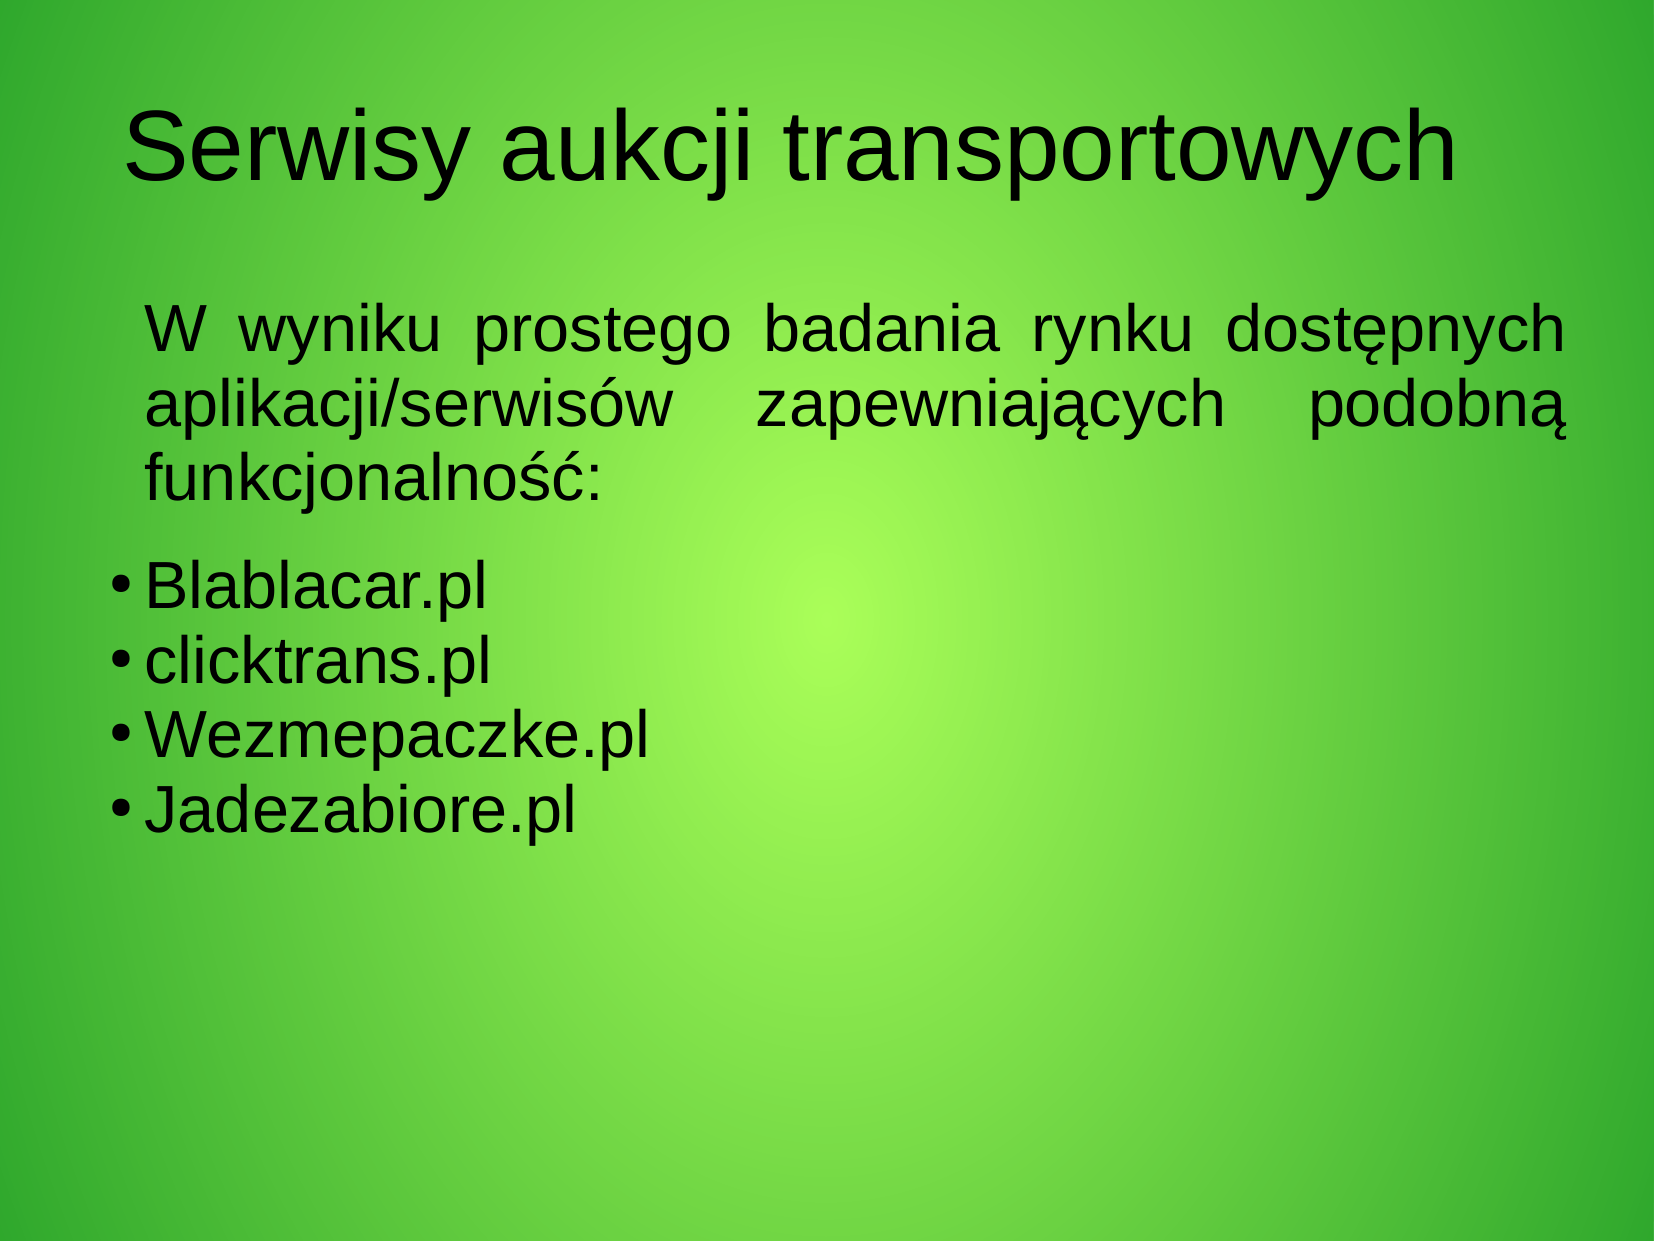

# Serwisy aukcji transportowych
W wyniku prostego badania rynku dostępnych aplikacji/serwisów zapewniających podobną funkcjonalność:
Blablacar.pl
clicktrans.pl
Wezmepaczke.pl
Jadezabiore.pl